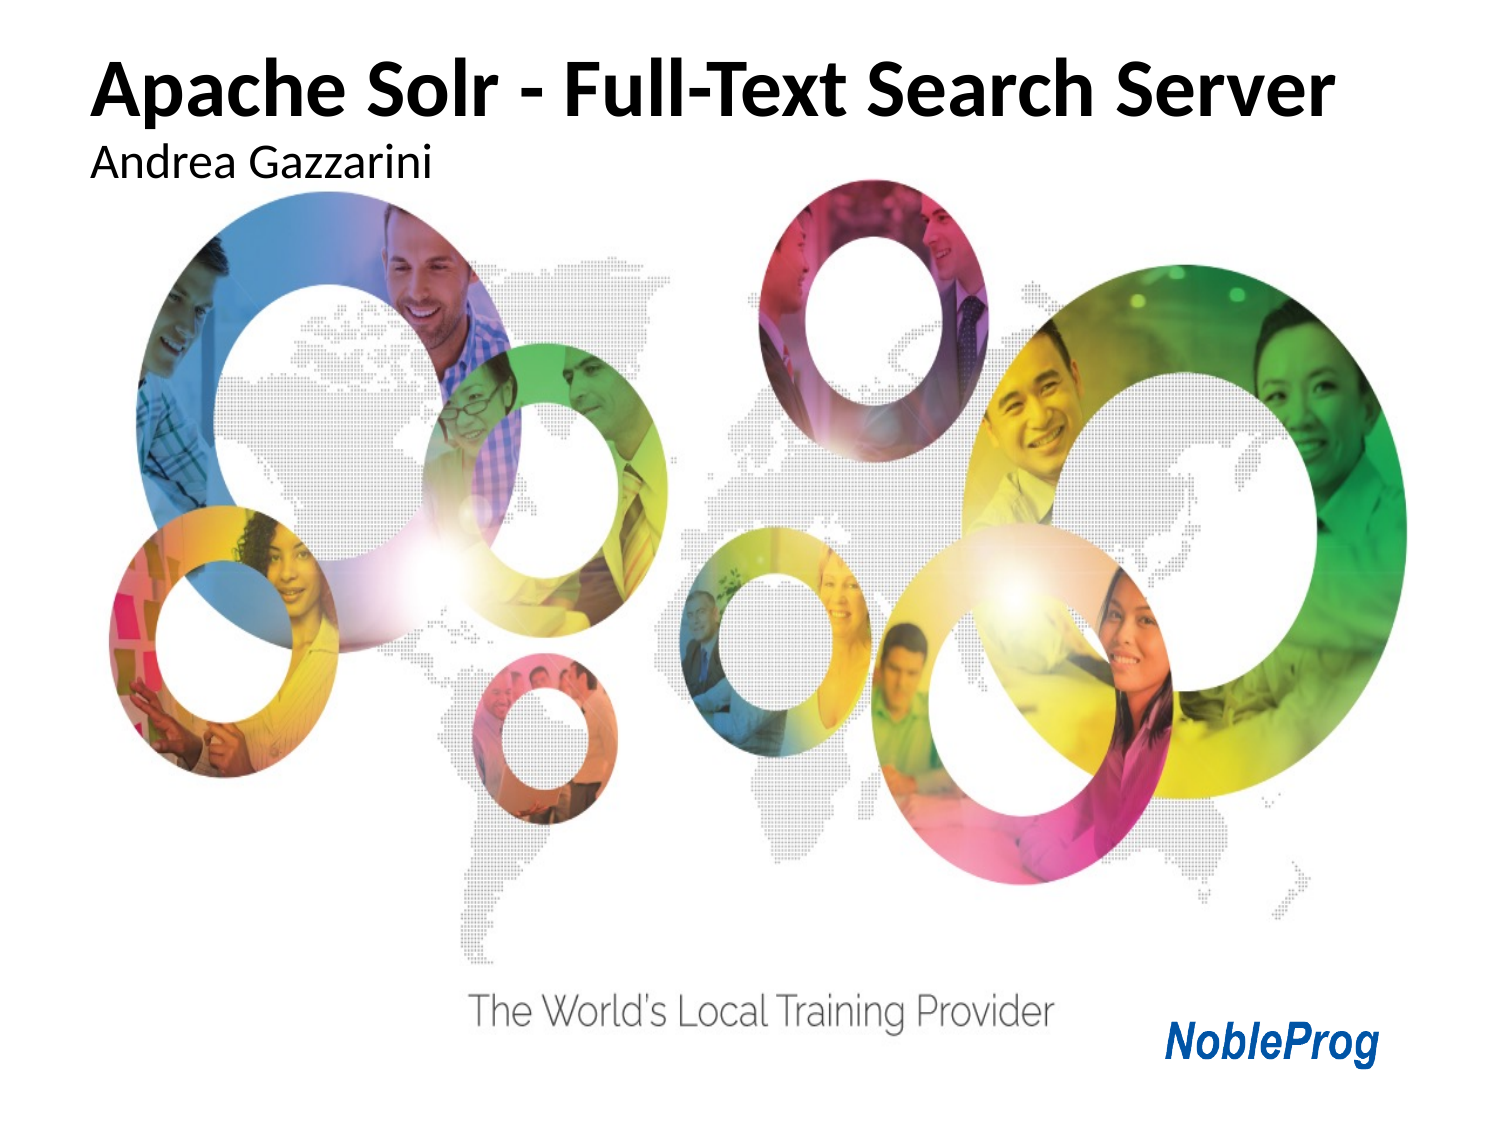

Apache Solr - Full-Text Search Server
Andrea Gazzarini